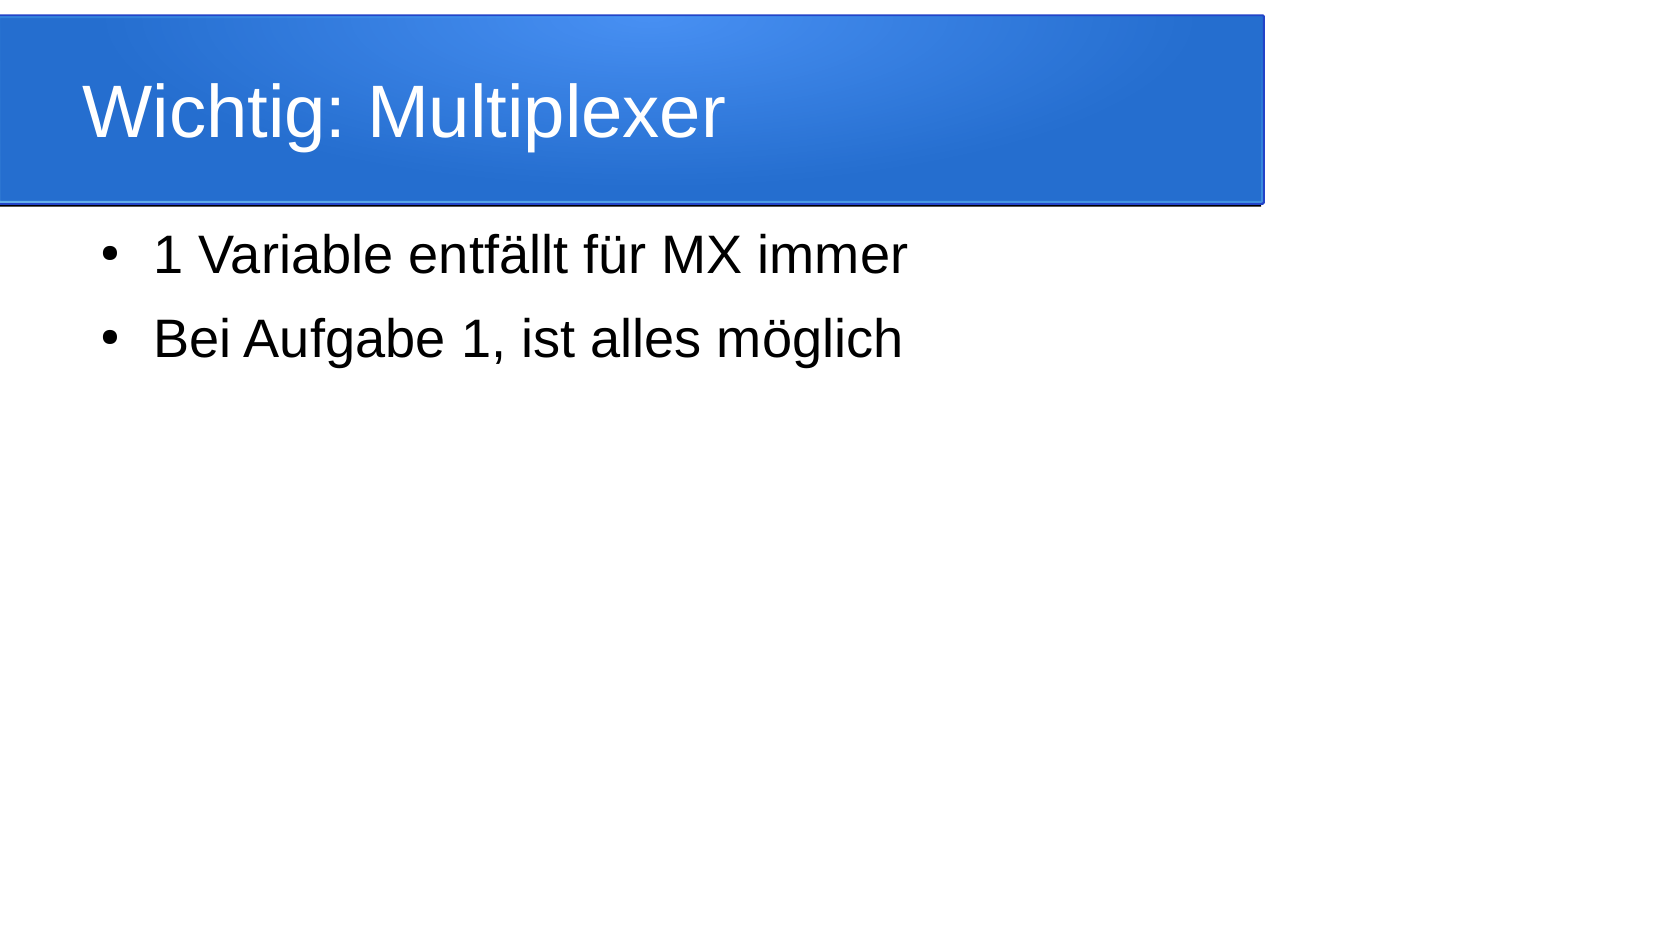

# Wichtig: Multiplexer
1 Variable entfällt für MX immer
Bei Aufgabe 1, ist alles möglich